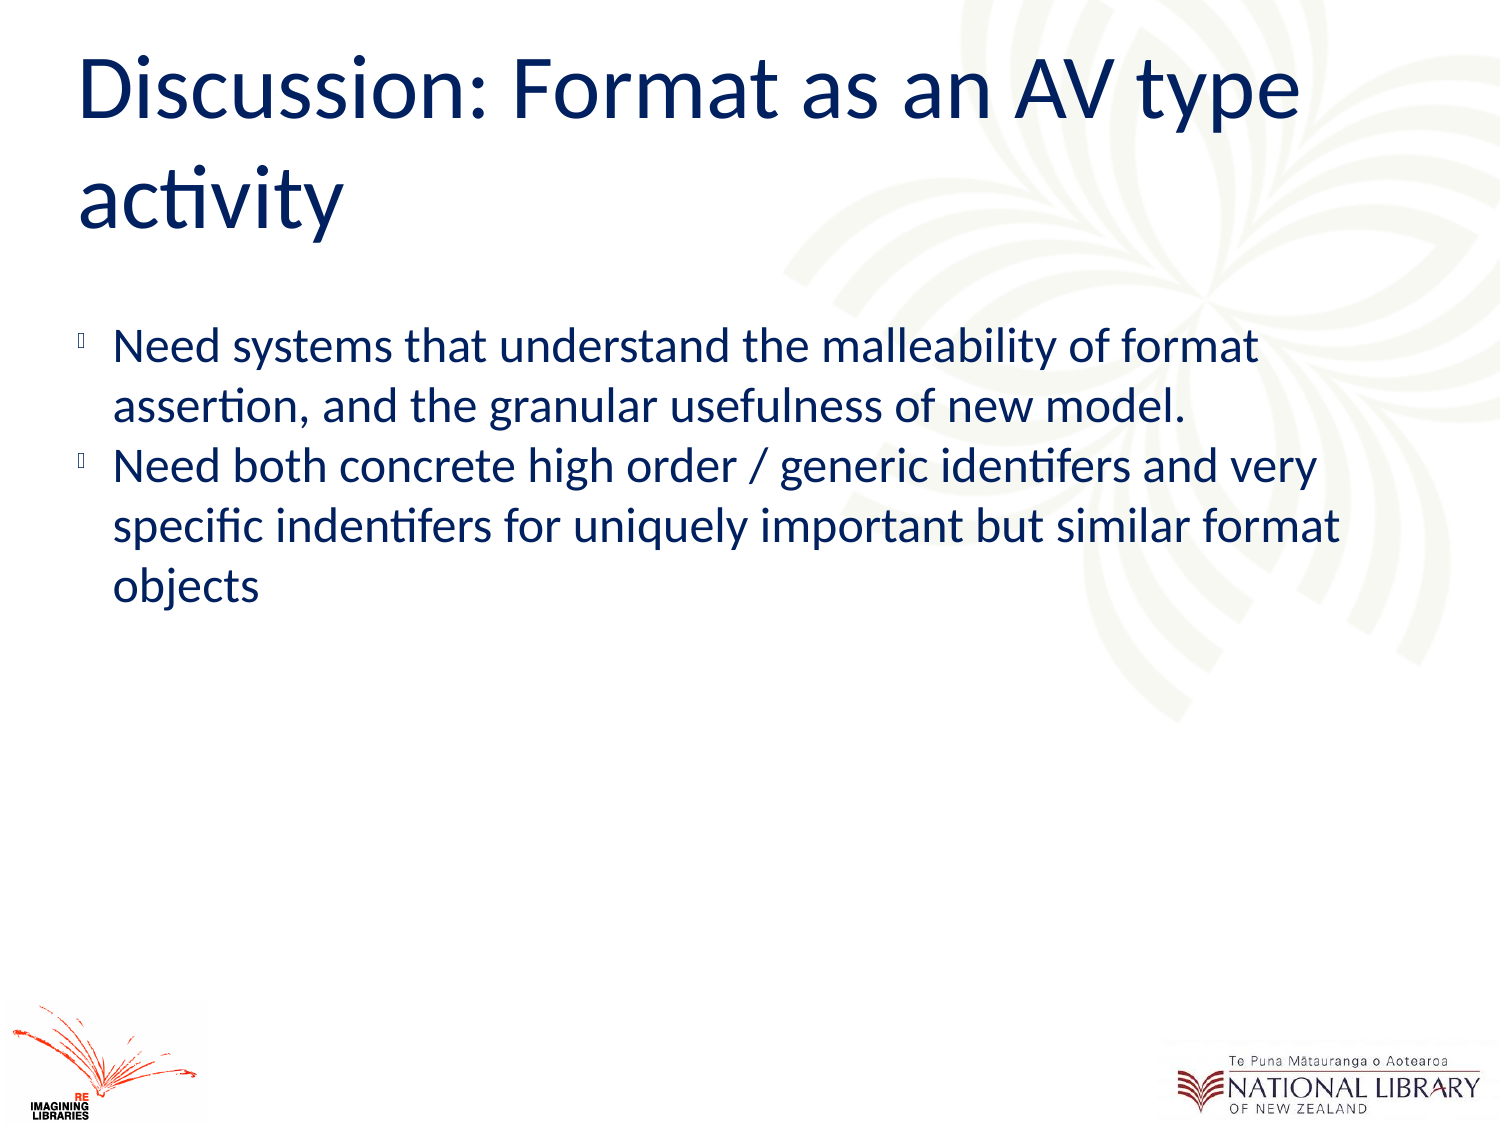

Discussion: Format as an AV type activity
Need systems that understand the malleability of format assertion, and the granular usefulness of new model.
Need both concrete high order / generic identifers and very specific indentifers for uniquely important but similar format objects